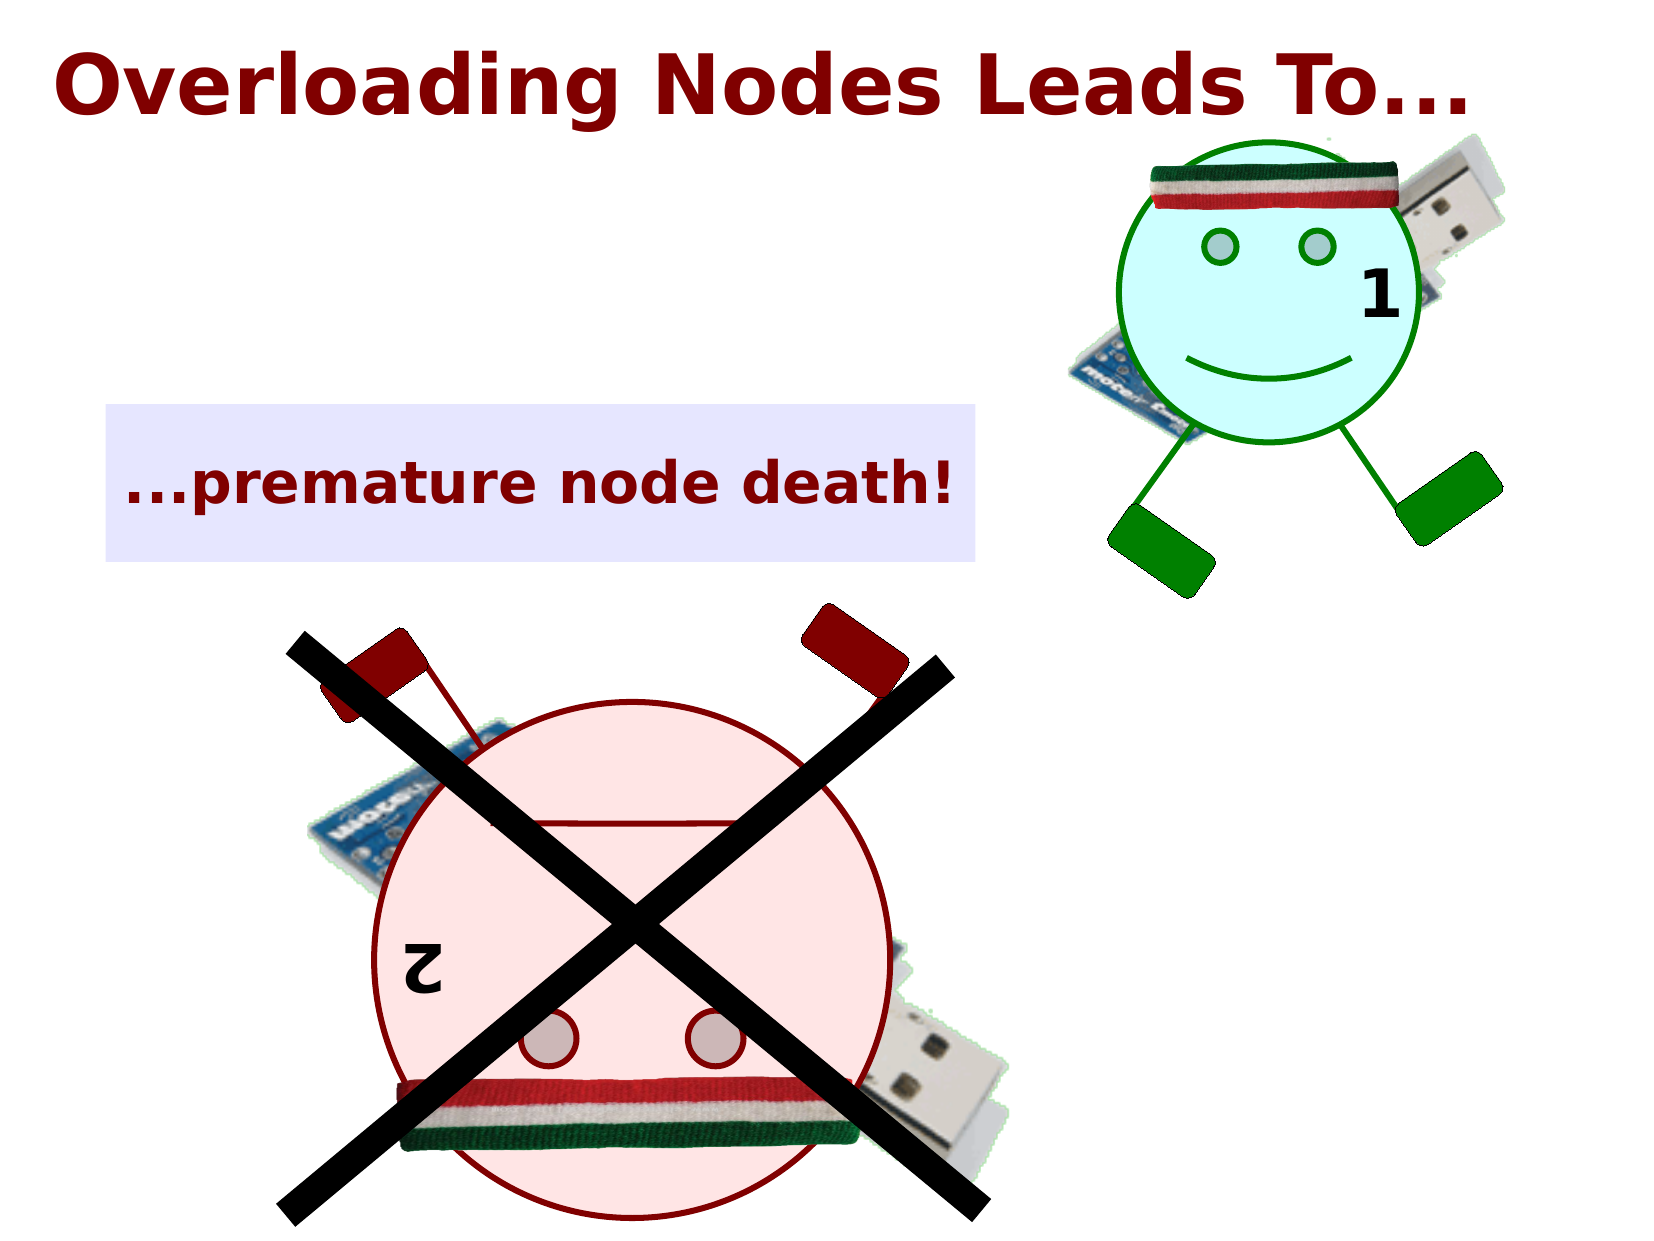

# Overloading Nodes Leads To...
1
...premature node death!
2